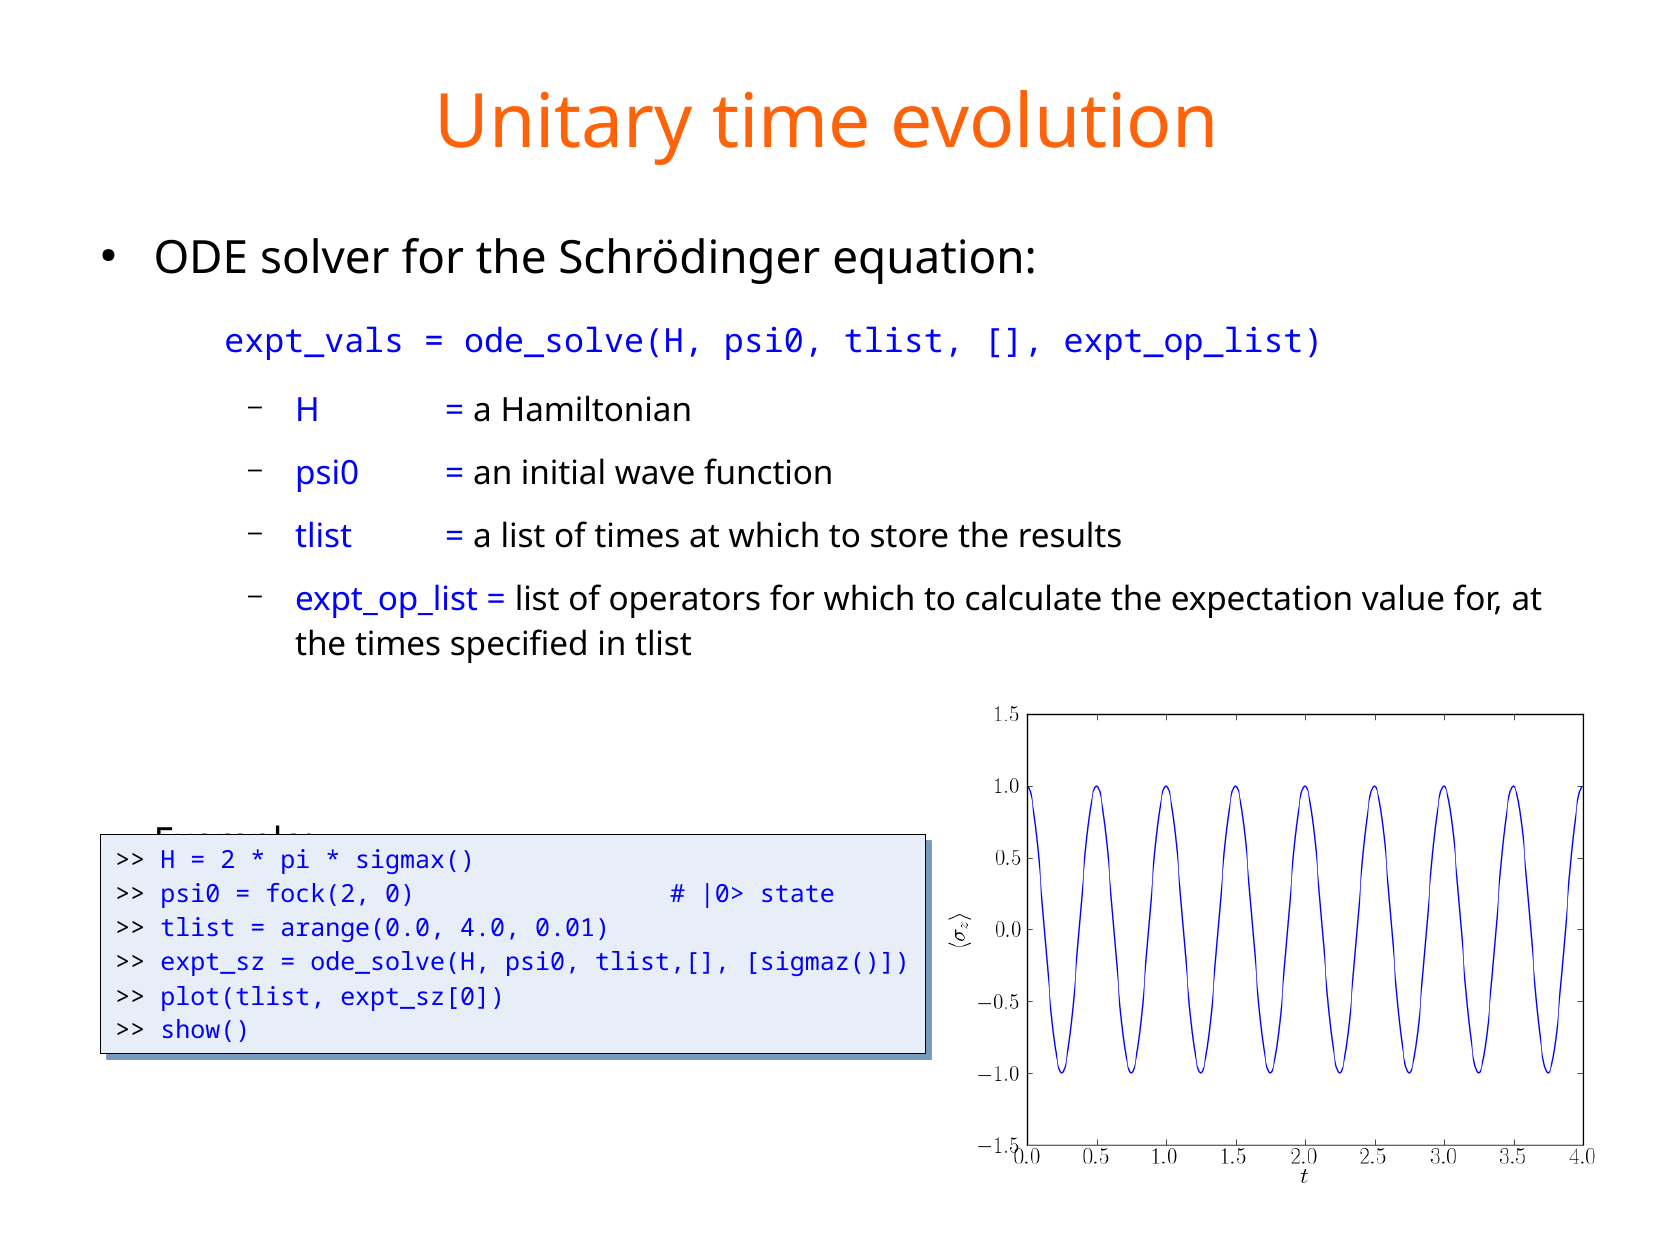

# Unitary time evolution
ODE solver for the Schrödinger equation:
expt_vals = ode_solve(H, psi0, tlist, [], expt_op_list)
H 		= a Hamiltonian
psi0 		= an initial wave function
tlist 		= a list of times at which to store the results
expt_op_list = list of operators for which to calculate the expectation value for, at the times specified in tlist
Example:
>> H = 2 * pi * sigmax()
>> psi0 = fock(2, 0) # |0> state
>> tlist = arange(0.0, 4.0, 0.01)
>> expt_sz = ode_solve(H, psi0, tlist,[], [sigmaz()])
>> plot(tlist, expt_sz[0])
>> show()
10